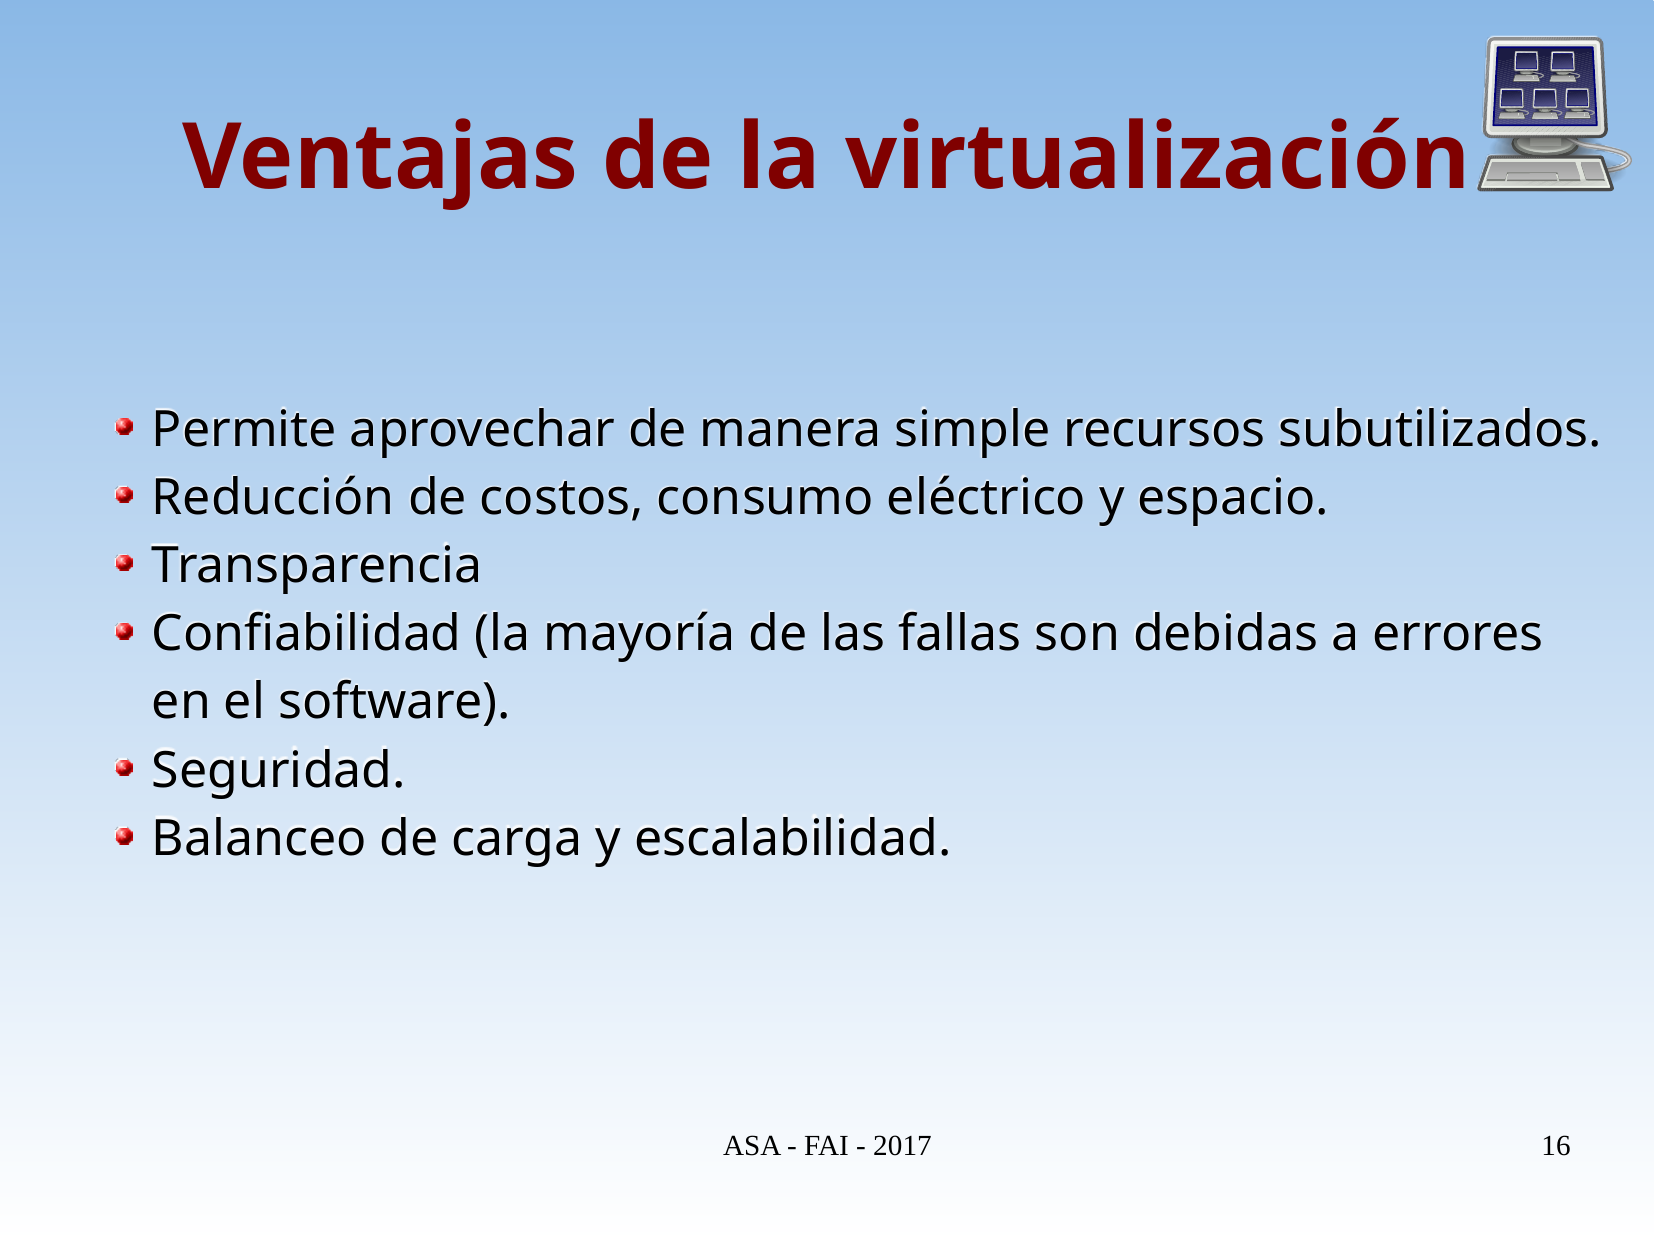

# Ventajas de la virtualización
Permite aprovechar de manera simple recursos subutilizados.
Reducción de costos, consumo eléctrico y espacio.
Transparencia
Confiabilidad (la mayoría de las fallas son debidas a errores
en el software).
Seguridad.
Balanceo de carga y escalabilidad.
ASA - FAI - 2017
16